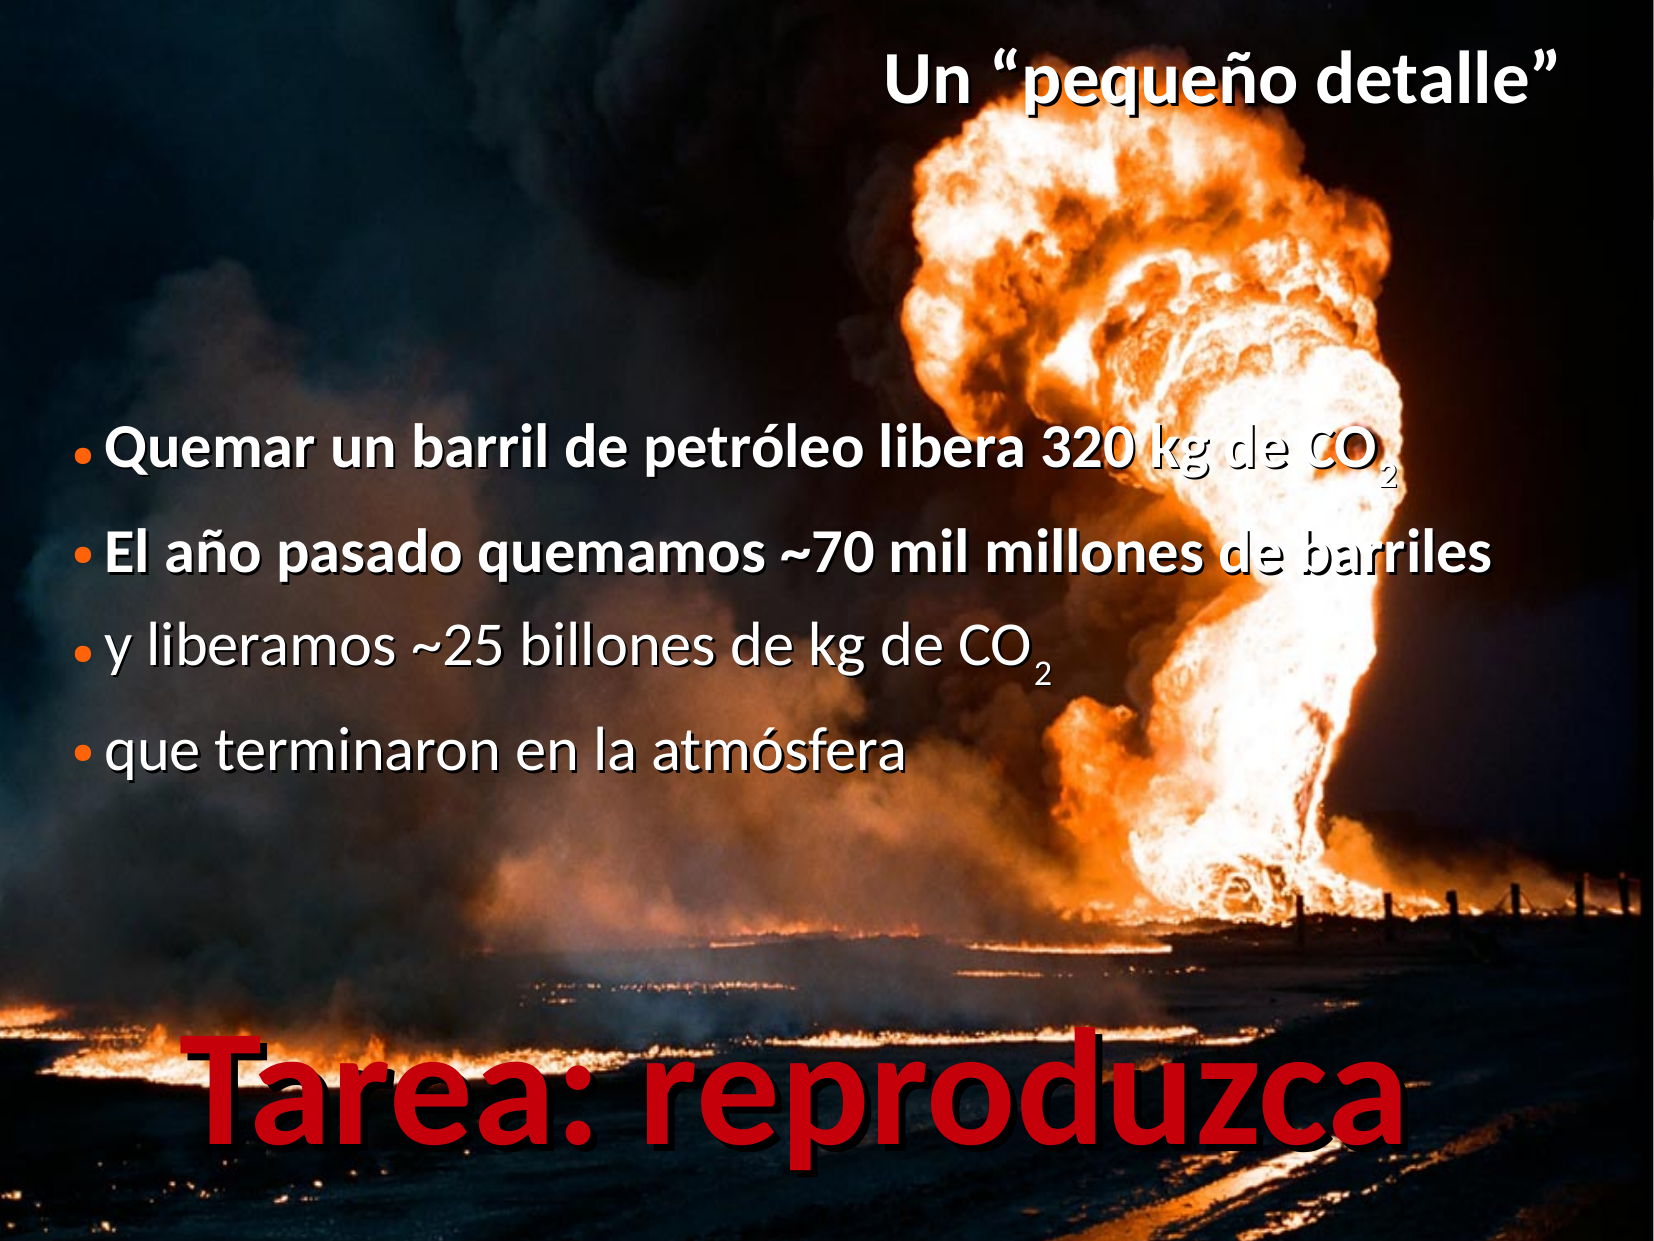

# Un “pequeño detalle”
Quemar un barril de petróleo libera 320 kg de CO2
El año pasado quemamos ~70 mil millones de barriles
y liberamos ~25 billones de kg de CO2
que terminaron en la atmósfera
Tarea: reproduzca
Introducción a la Física (Asorey-Sarmiento)
41